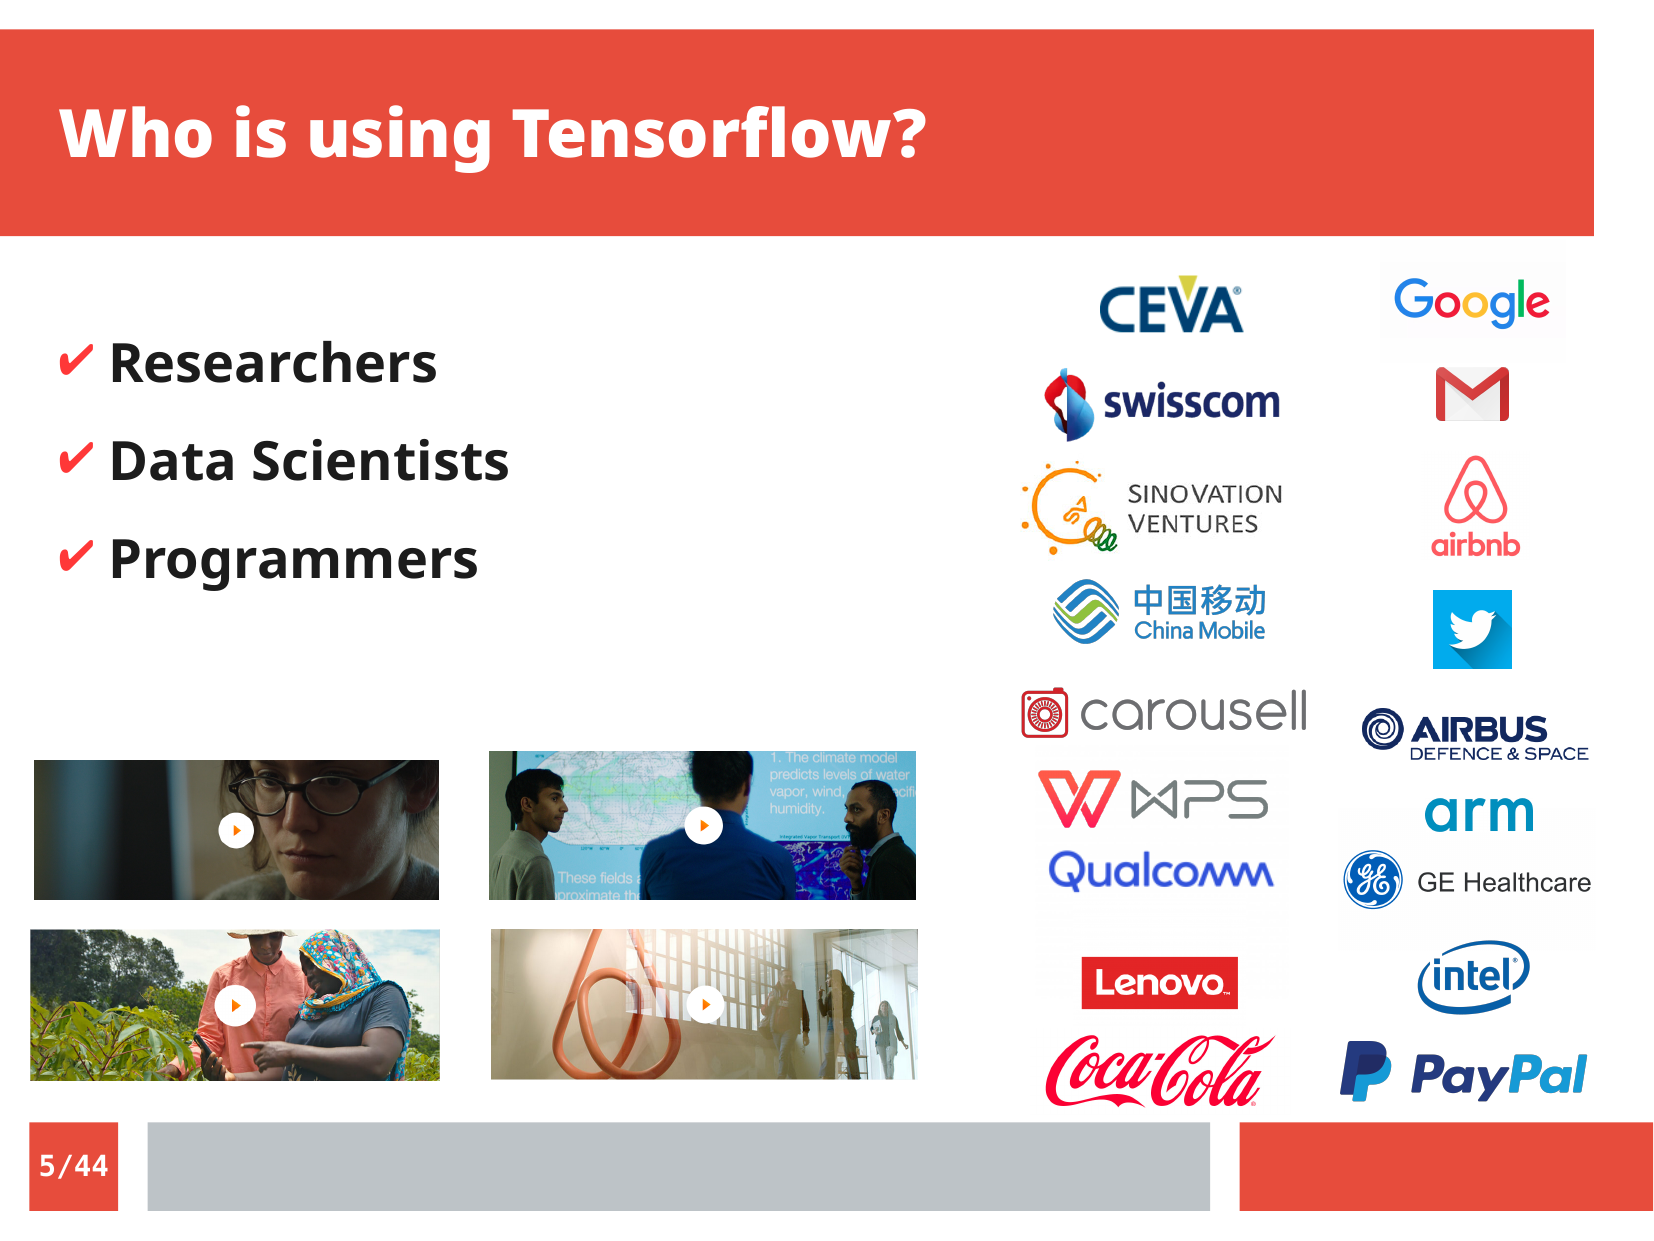

# Who is using Tensorflow?
 Researchers
 Data Scientists
 Programmers
5